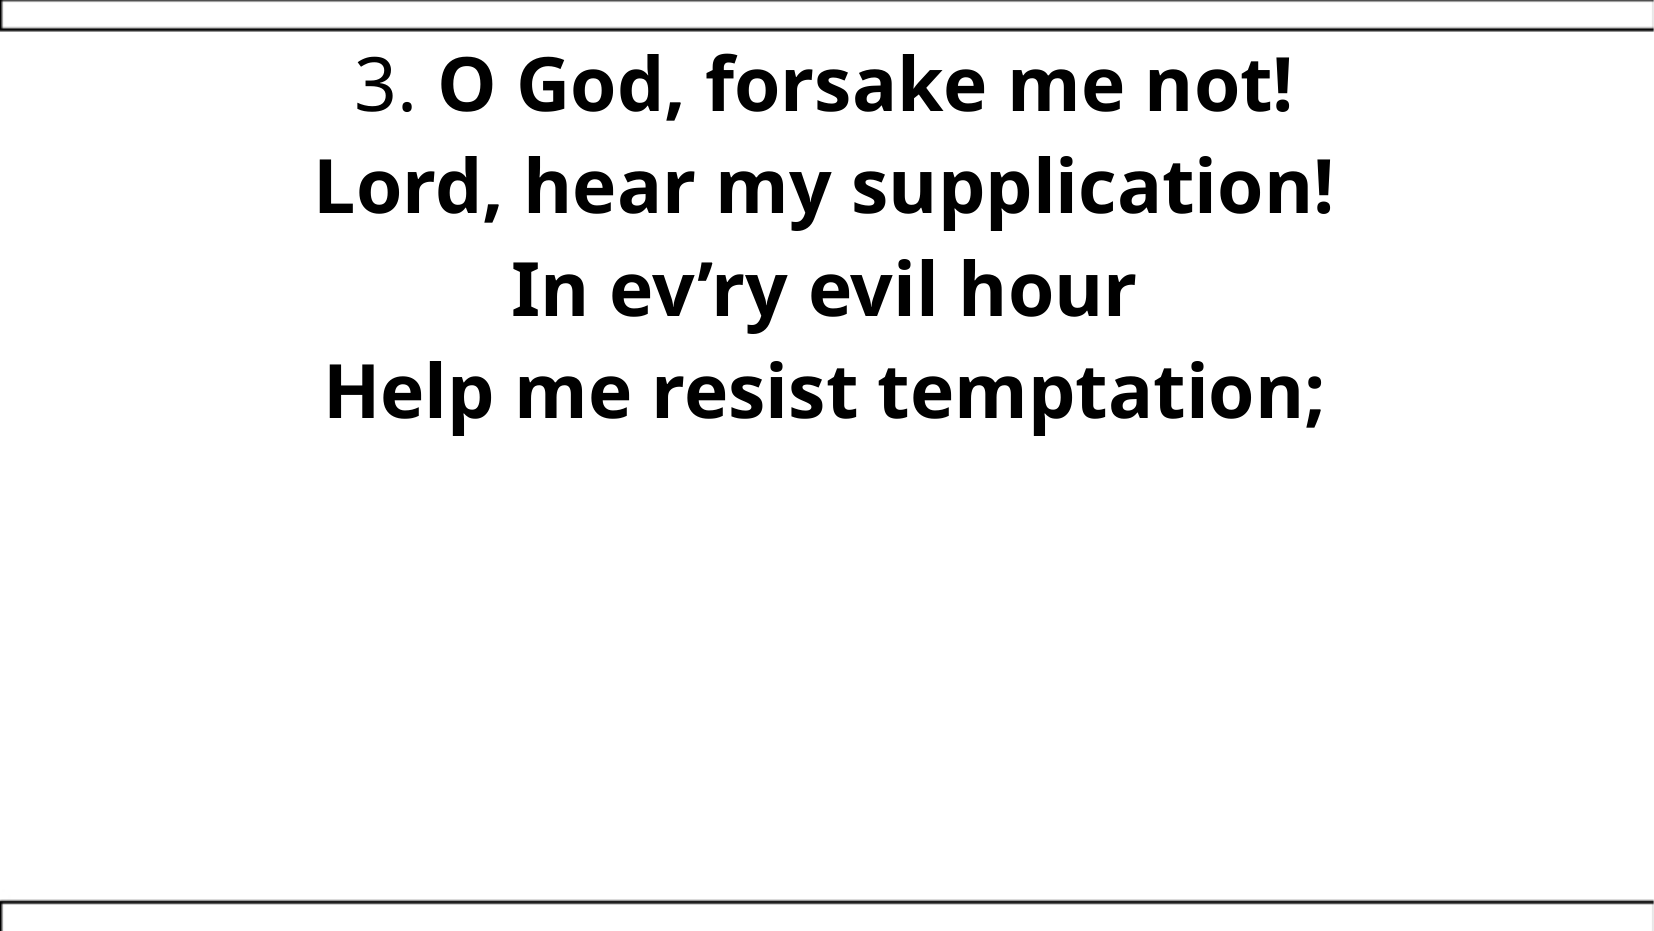

3. O God, forsake me not!
Lord, hear my supplication!
In ev’ry evil hour
Help me resist temptation;